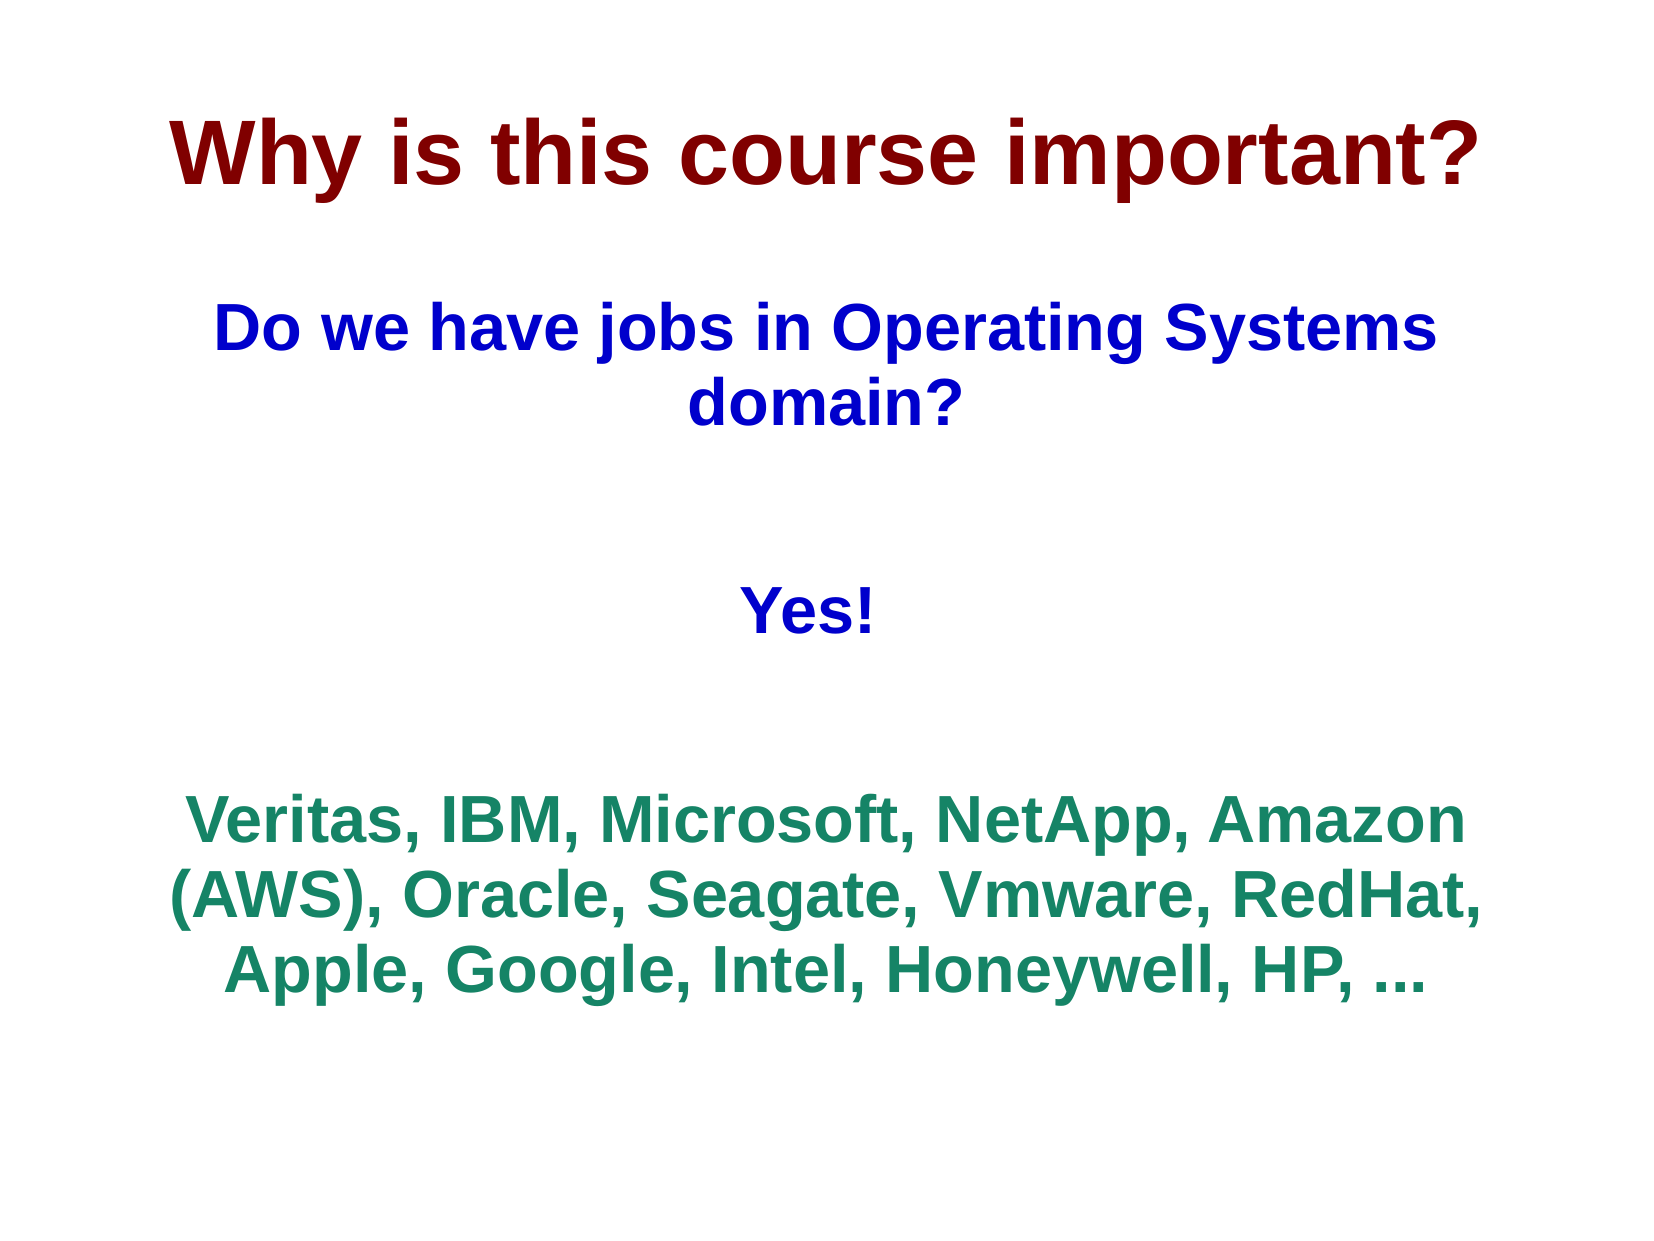

# Why is this course important?
Do we have jobs in Operating Systems domain?
Yes!
Veritas, IBM, Microsoft, NetApp, Amazon (AWS), Oracle, Seagate, Vmware, RedHat, Apple, Google, Intel, Honeywell, HP, ...